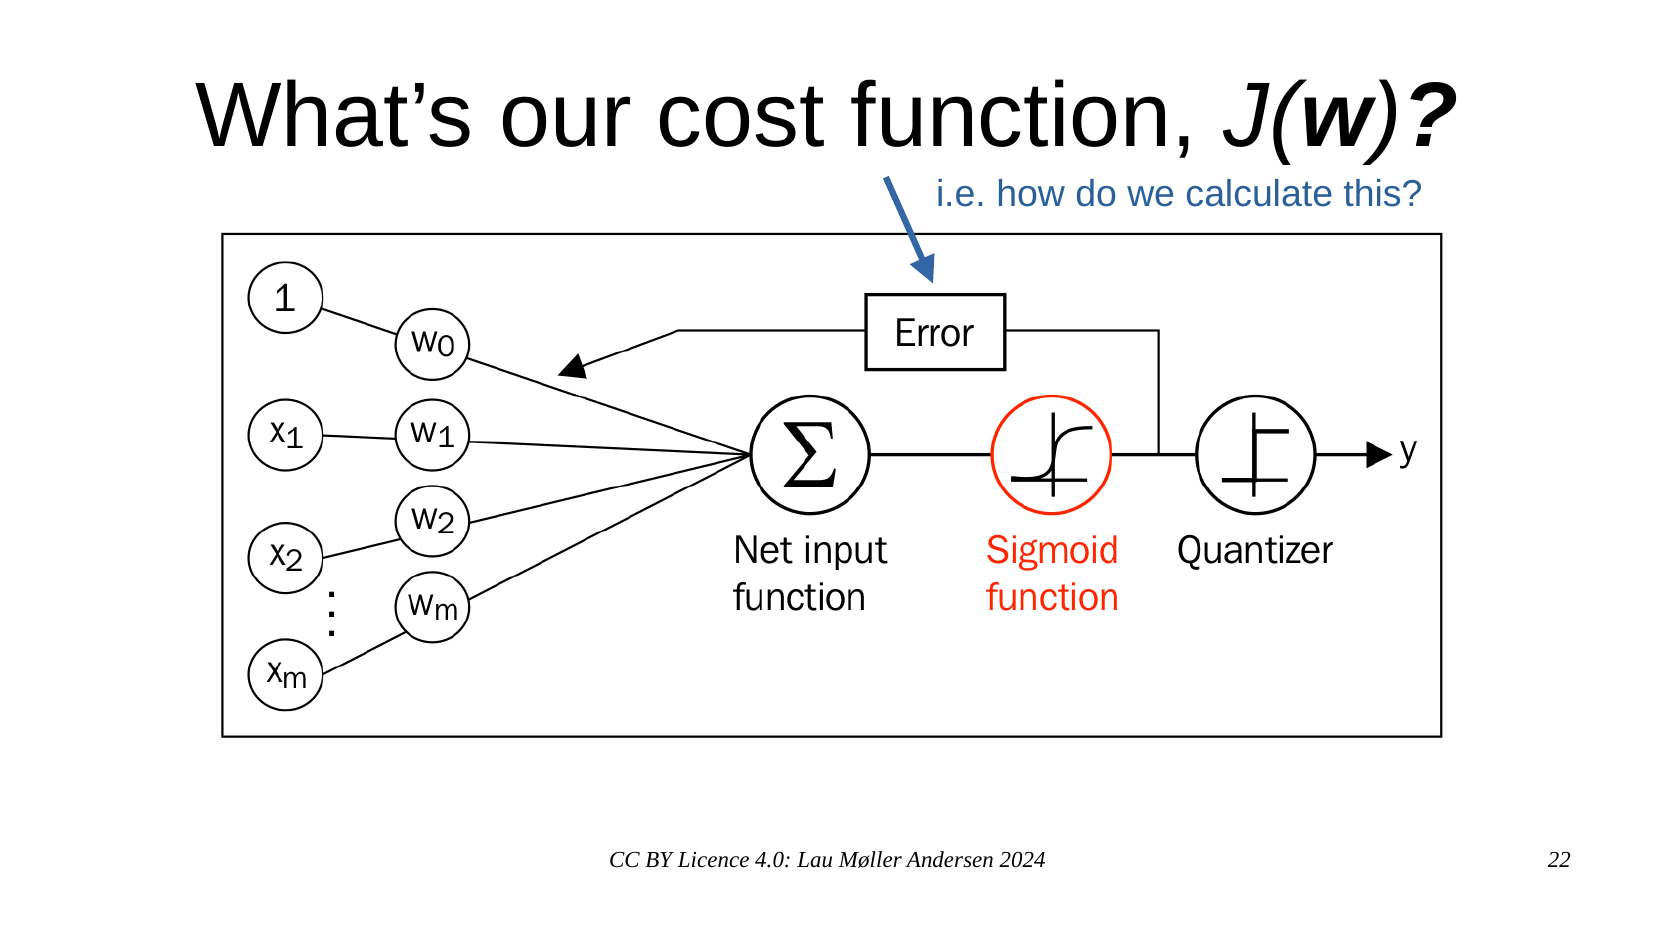

# What’s our cost function, J(w)?
i.e. how do we calculate this?
CC BY Licence 4.0: Lau Møller Andersen 2024
22